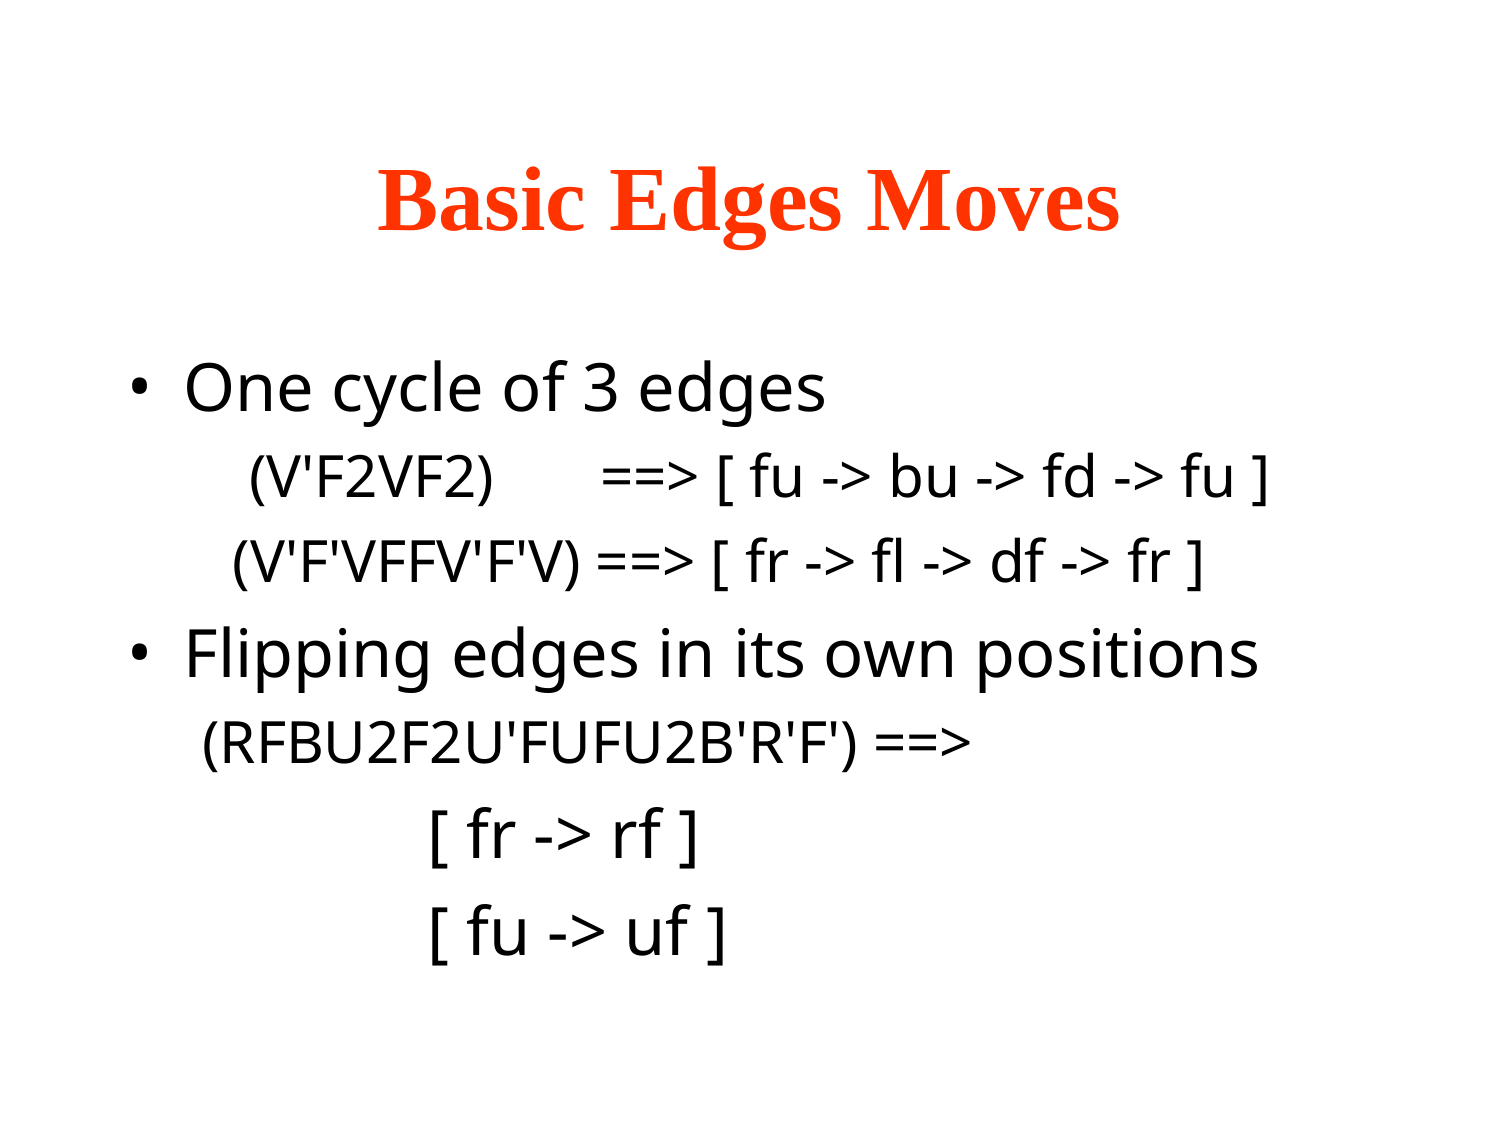

# Basic Edges Moves
One cycle of 3 edges
	(V'F2VF2) ==> [ fu -> bu -> fd -> fu ]
 (V'F'VFFV'F'V) ==> [ fr -> fl -> df -> fr ]
Flipping edges in its own positions
(RFBU2F2U'FUFU2B'R'F') ==>
			[ fr -> rf ]
			[ fu -> uf ]